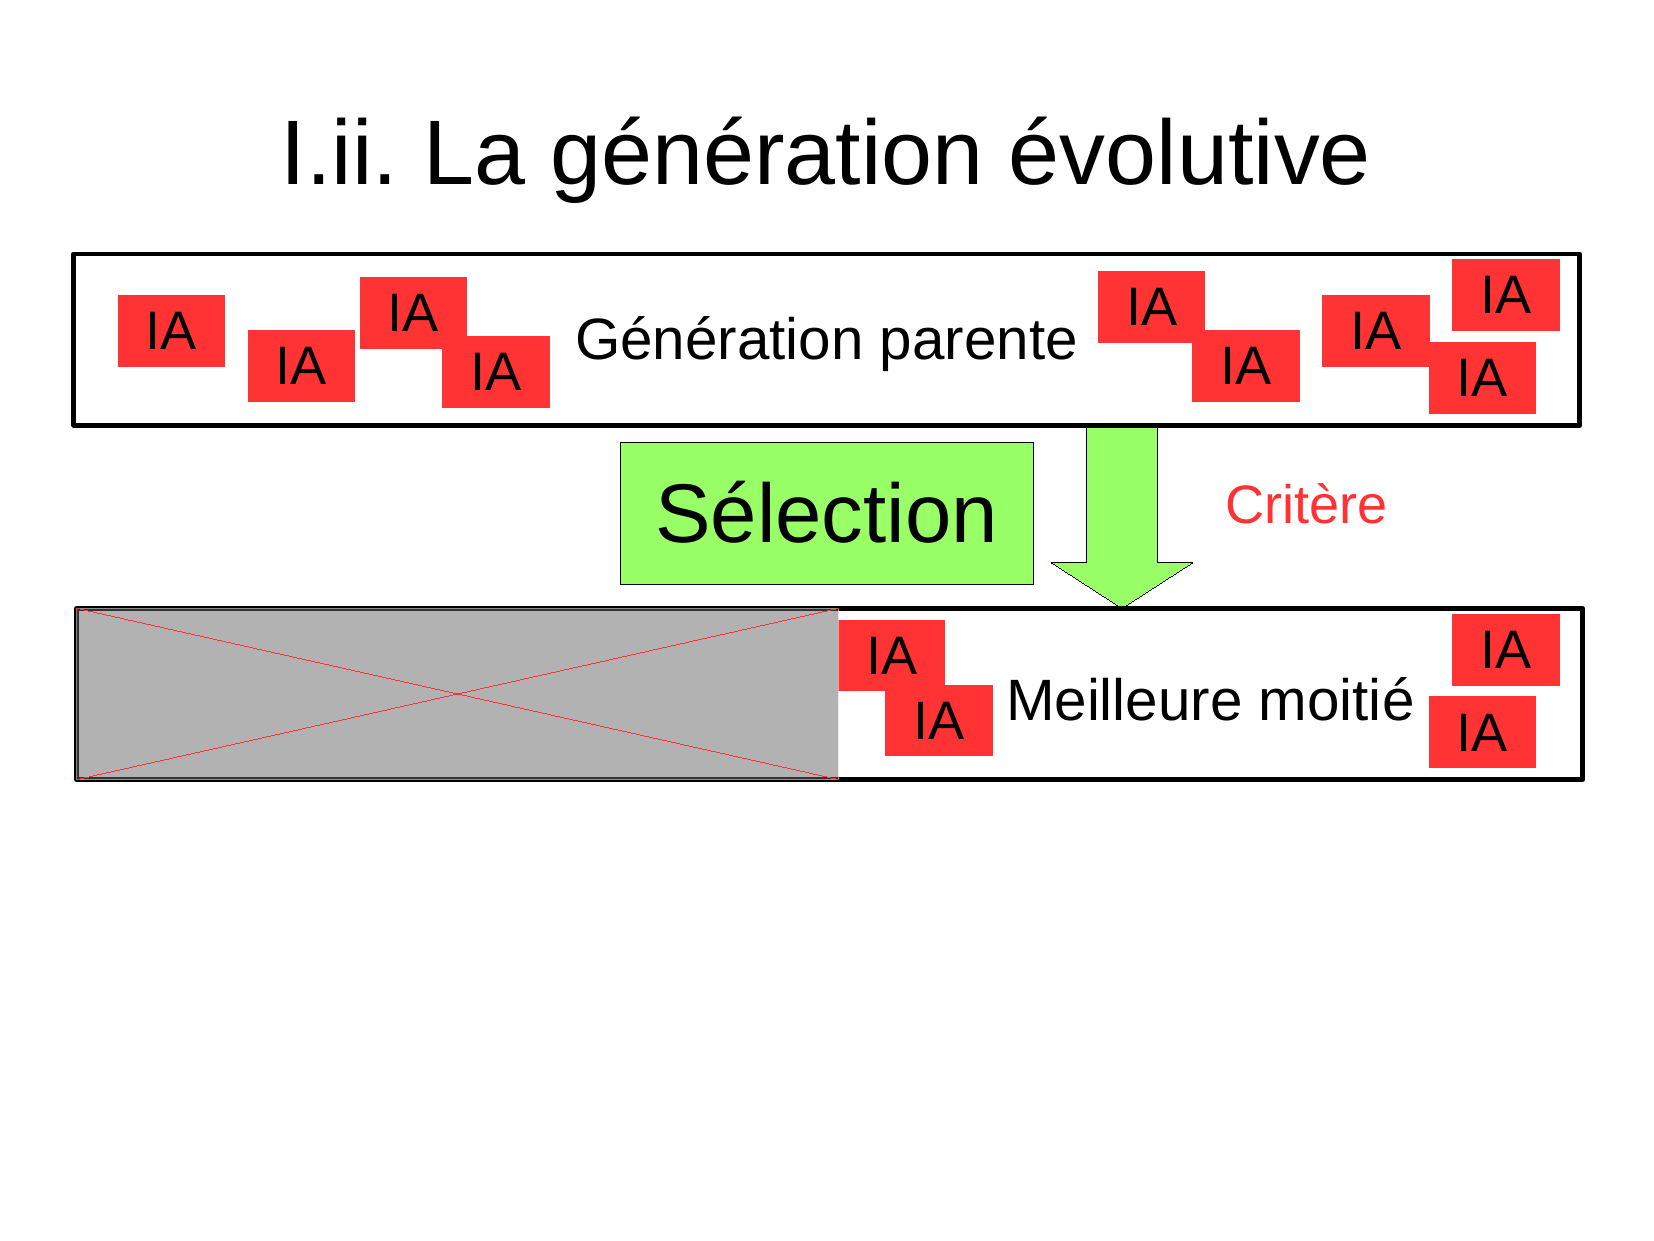

# I.ii. La génération évolutive
Génération parente
IA
IA
IA
IA
IA
IA
IA
IA
IA
Sélection
Critère
Meilleure moitié
IA
IA
IA
IA